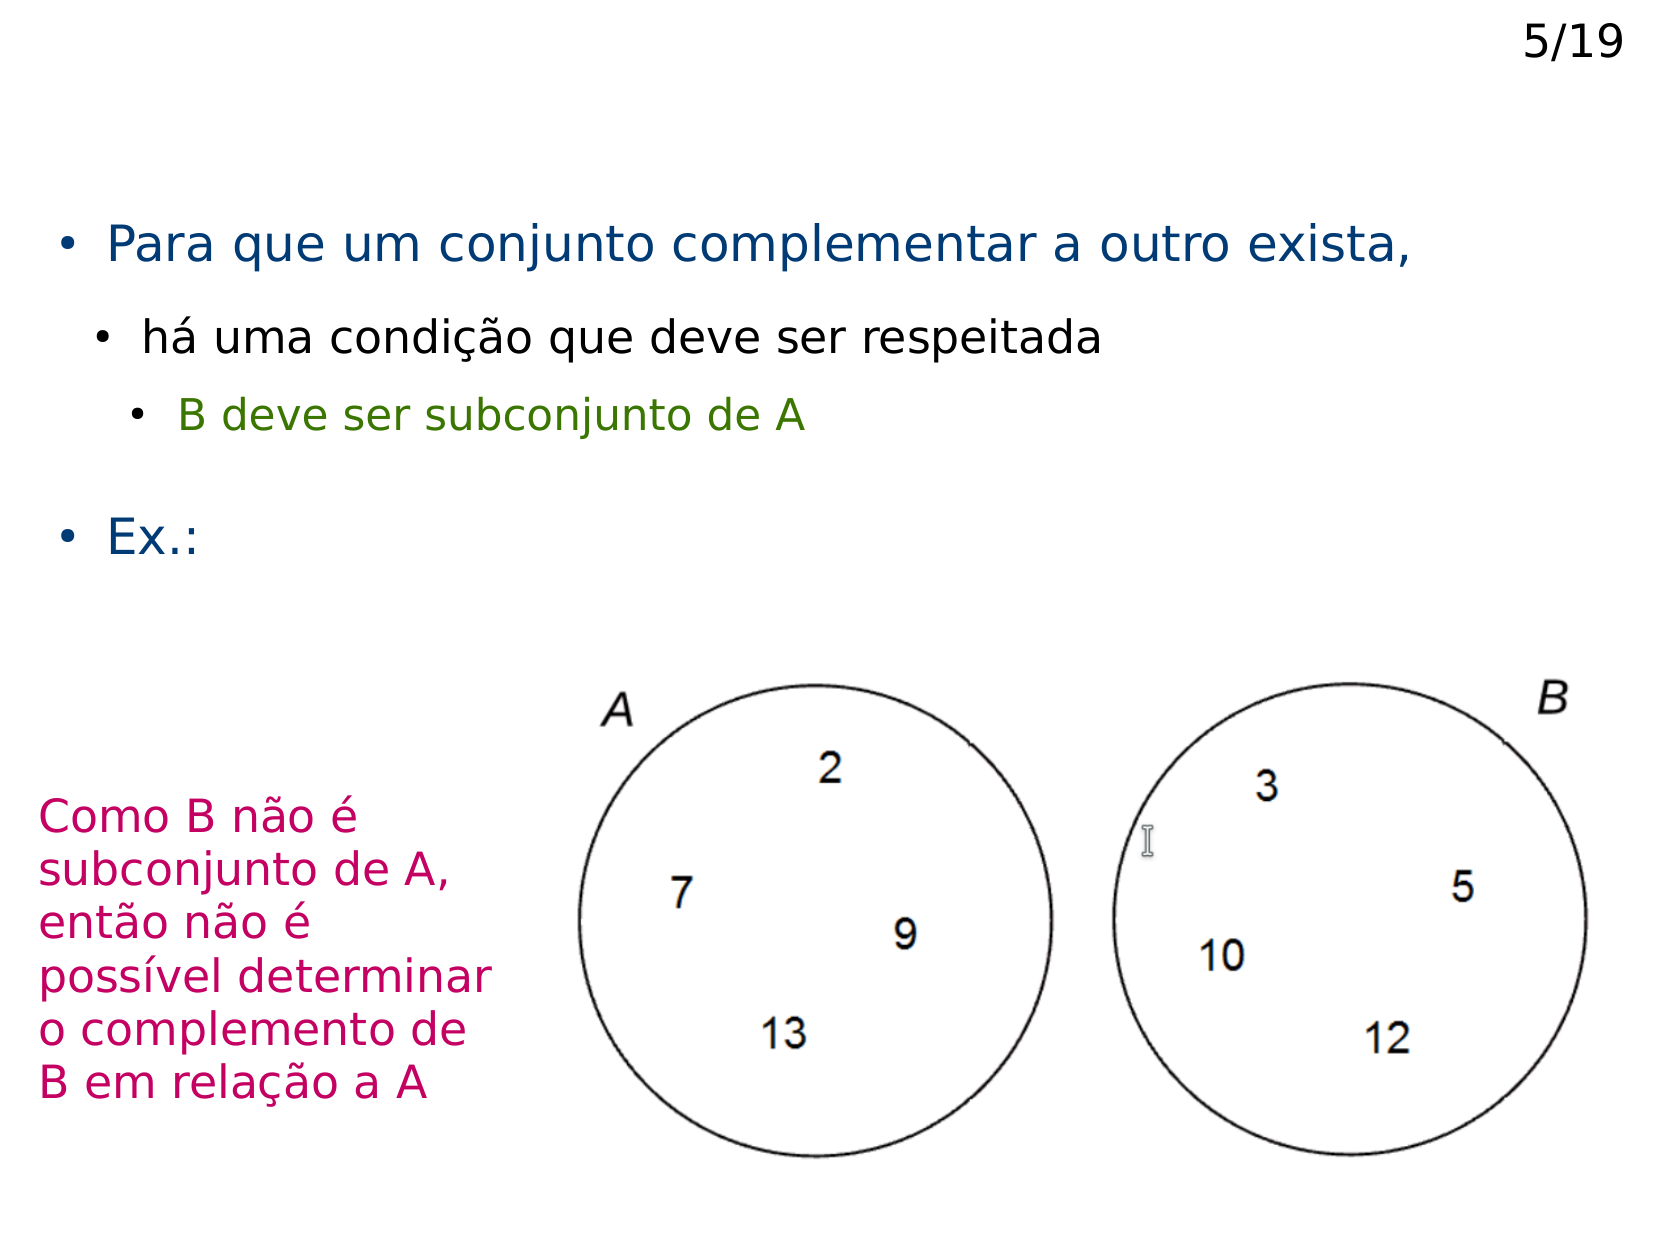

5
#
Para que um conjunto complementar a outro exista,
há uma condição que deve ser respeitada
B deve ser subconjunto de A
Ex.:
Como B não é subconjunto de A, então não é possível determinar o complemento de B em relação a A